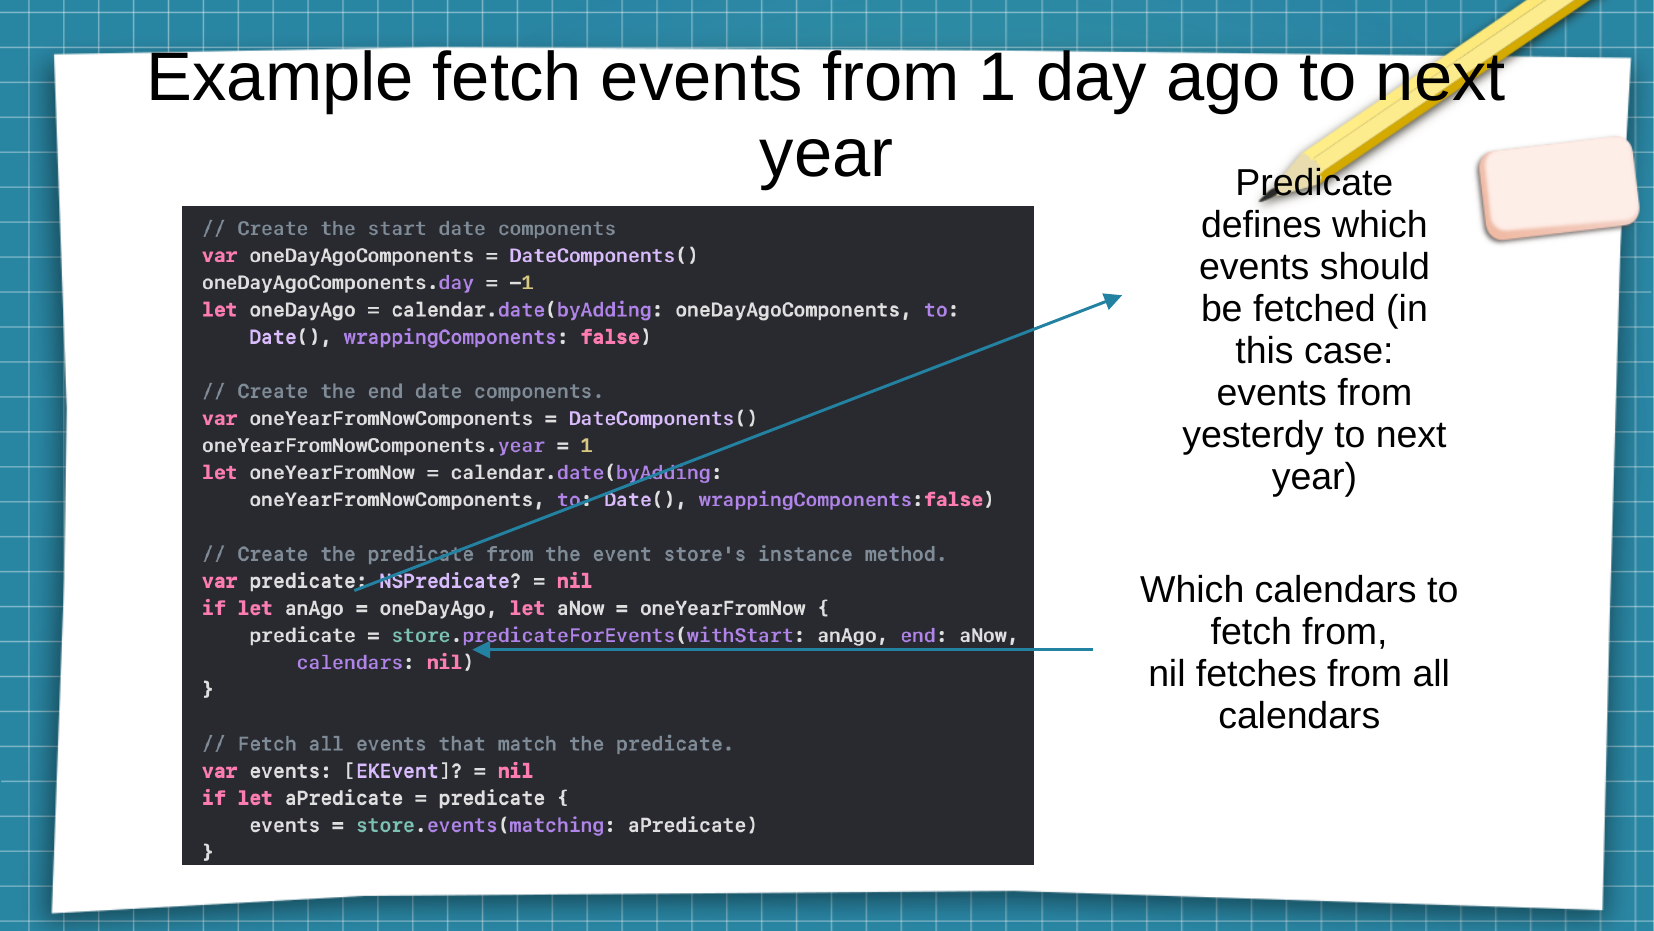

# Example fetch events from 1 day ago to next year
Predicate defines which events should be fetched (in this case: events from yesterdy to next year)
Which calendars to fetch from,
nil fetches from all calendars